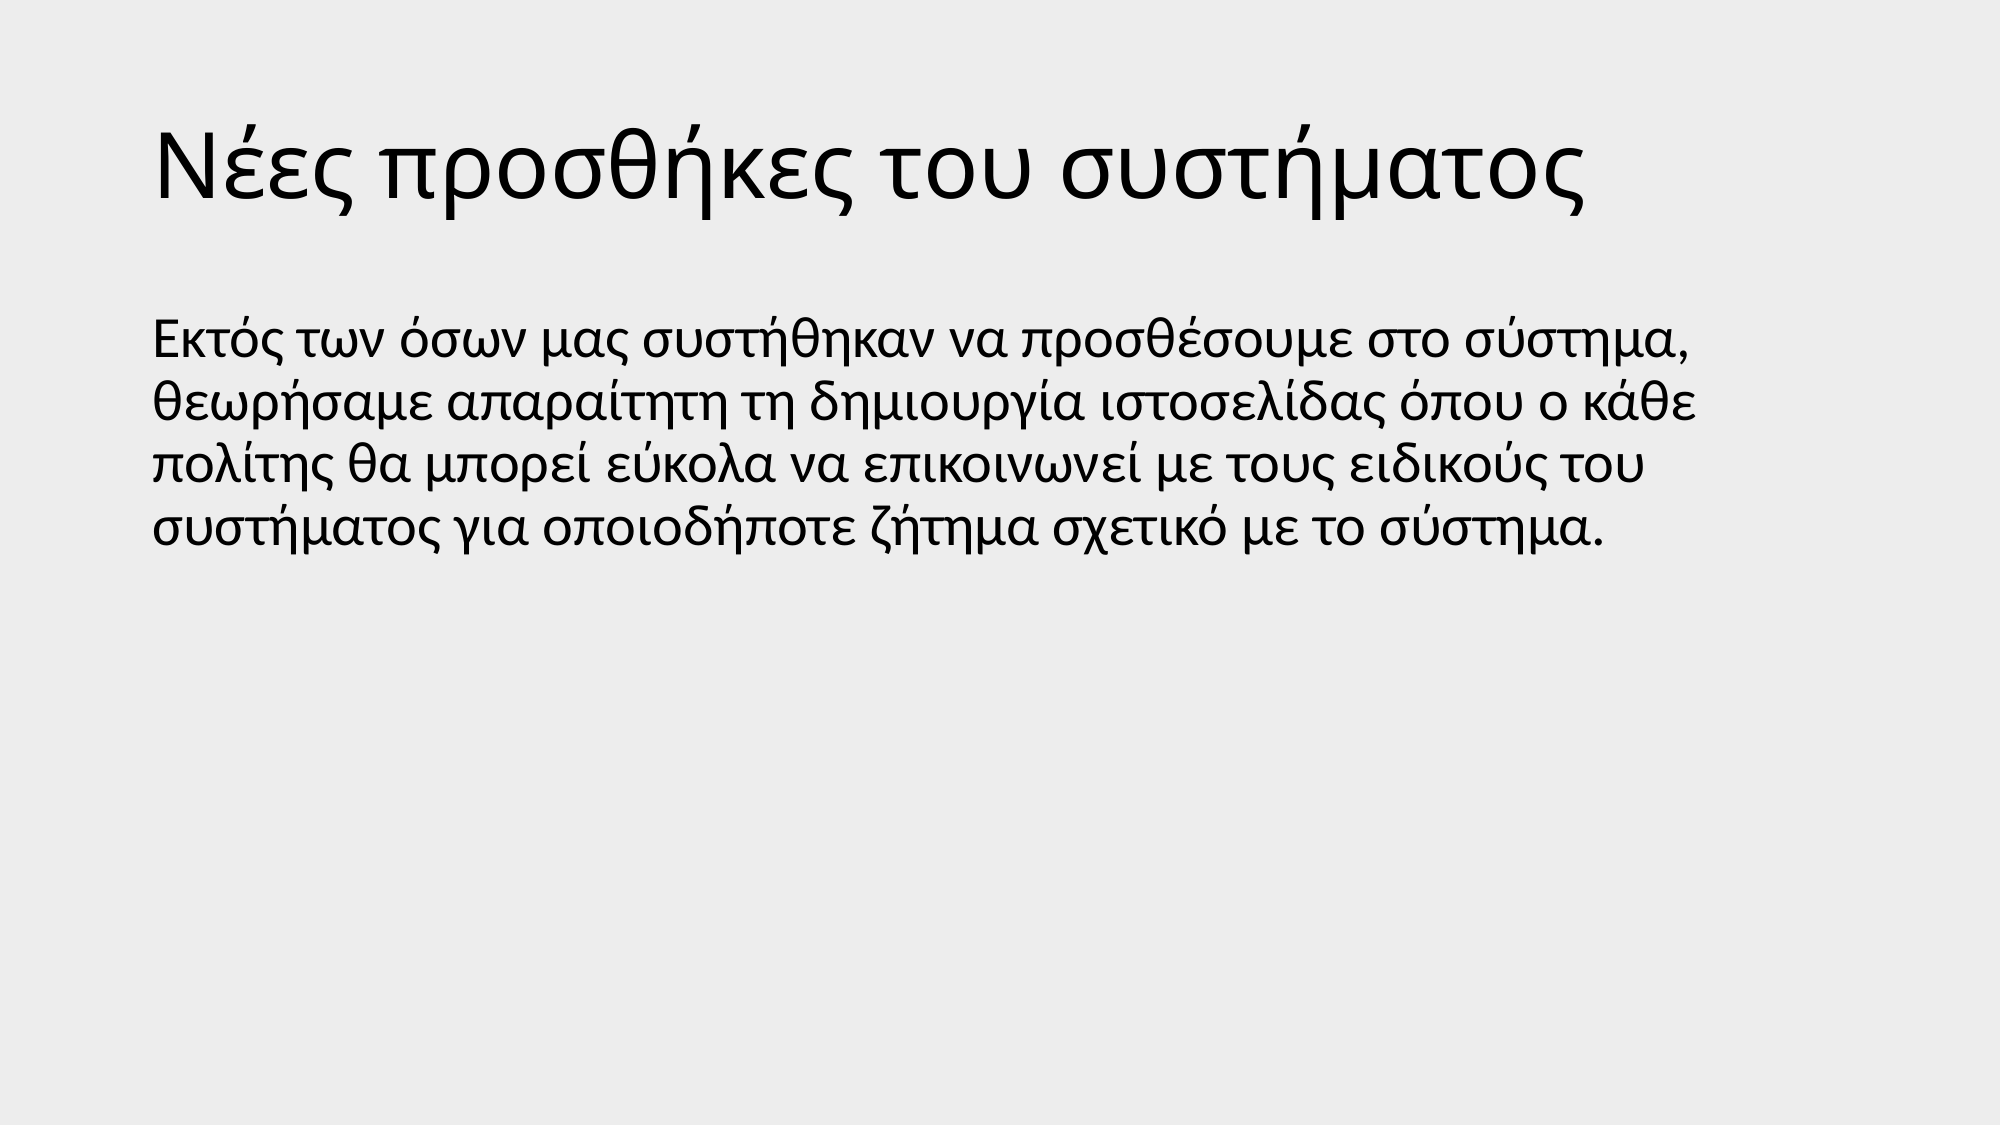

# Νέες προσθήκες του συστήματος
Εκτός των όσων μας συστήθηκαν να προσθέσουμε στο σύστημα, θεωρήσαμε απαραίτητη τη δημιουργία ιστοσελίδας όπου ο κάθε πολίτης θα μπορεί εύκολα να επικοινωνεί με τους ειδικούς του συστήματος για οποιοδήποτε ζήτημα σχετικό με το σύστημα.